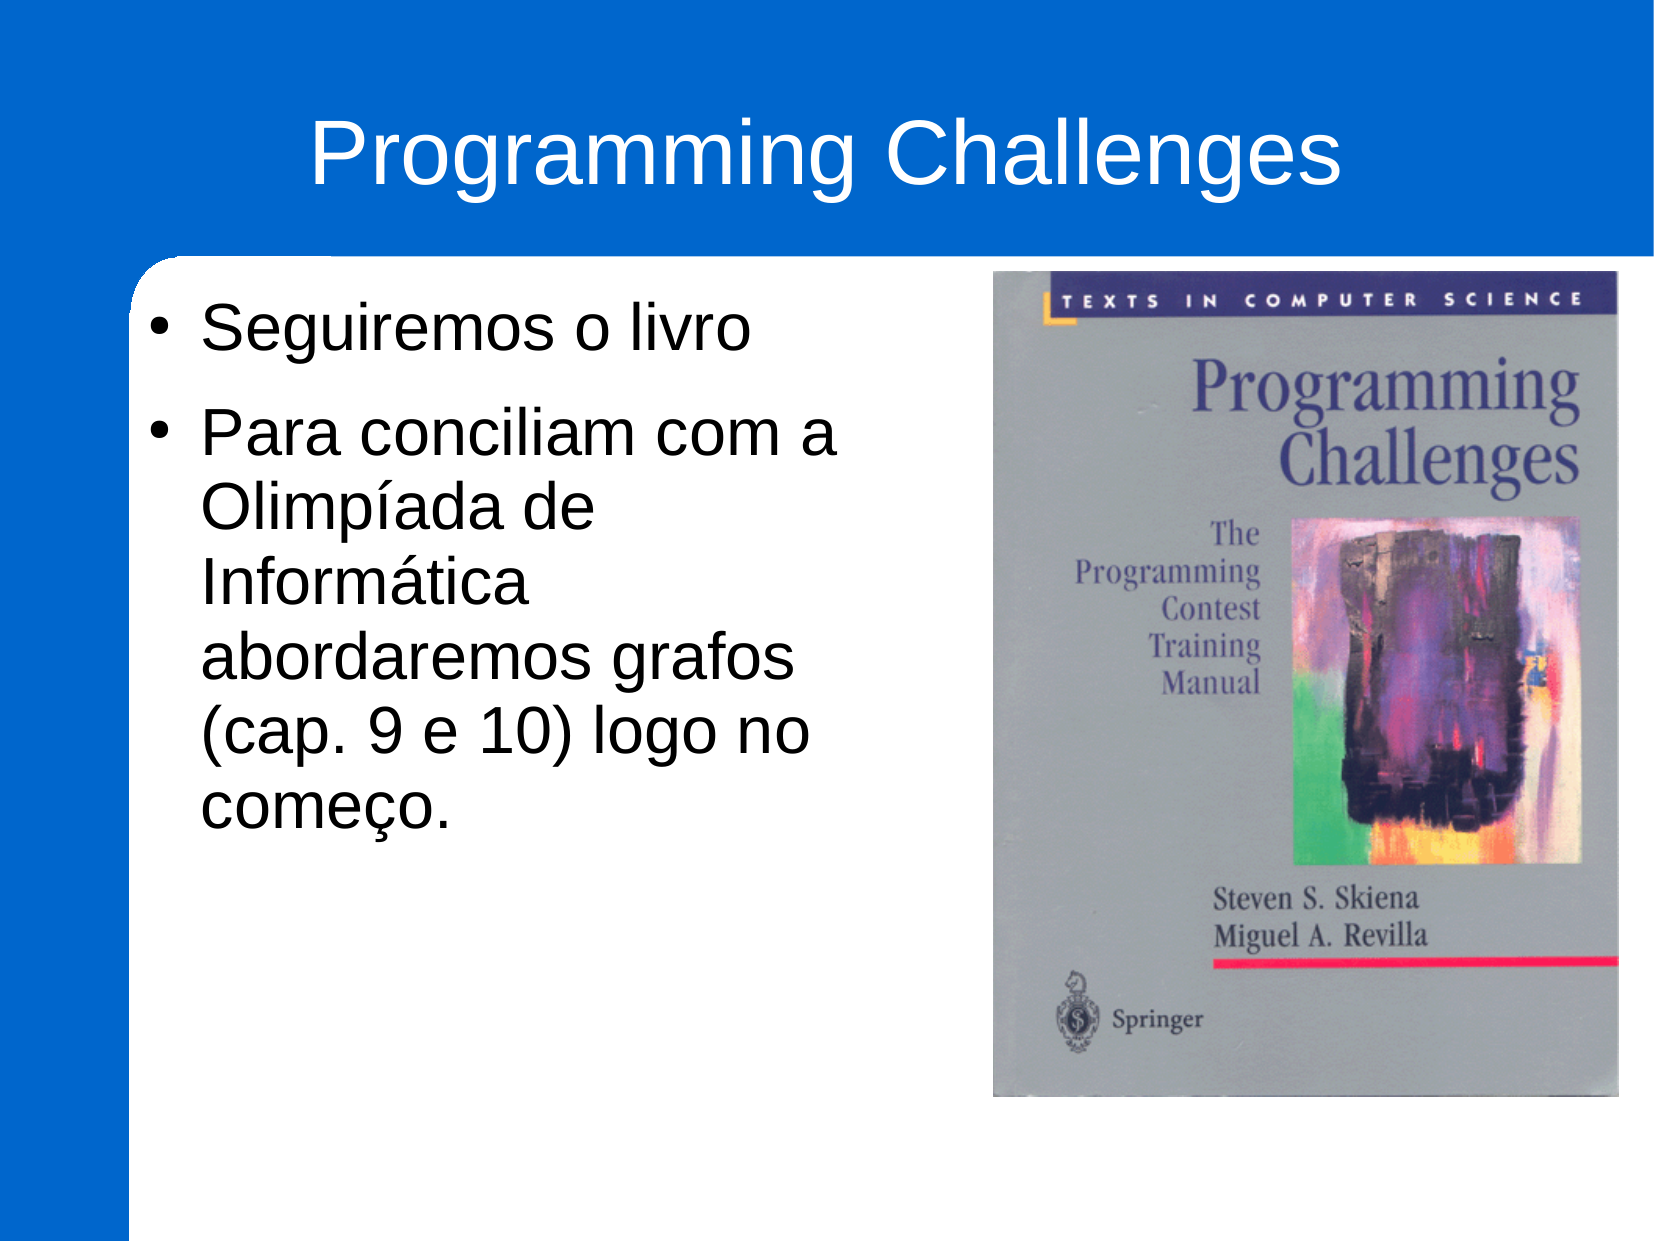

# Programming Challenges
Seguiremos o livro
Para conciliam com a Olimpíada de Informática abordaremos grafos (cap. 9 e 10) logo no começo.